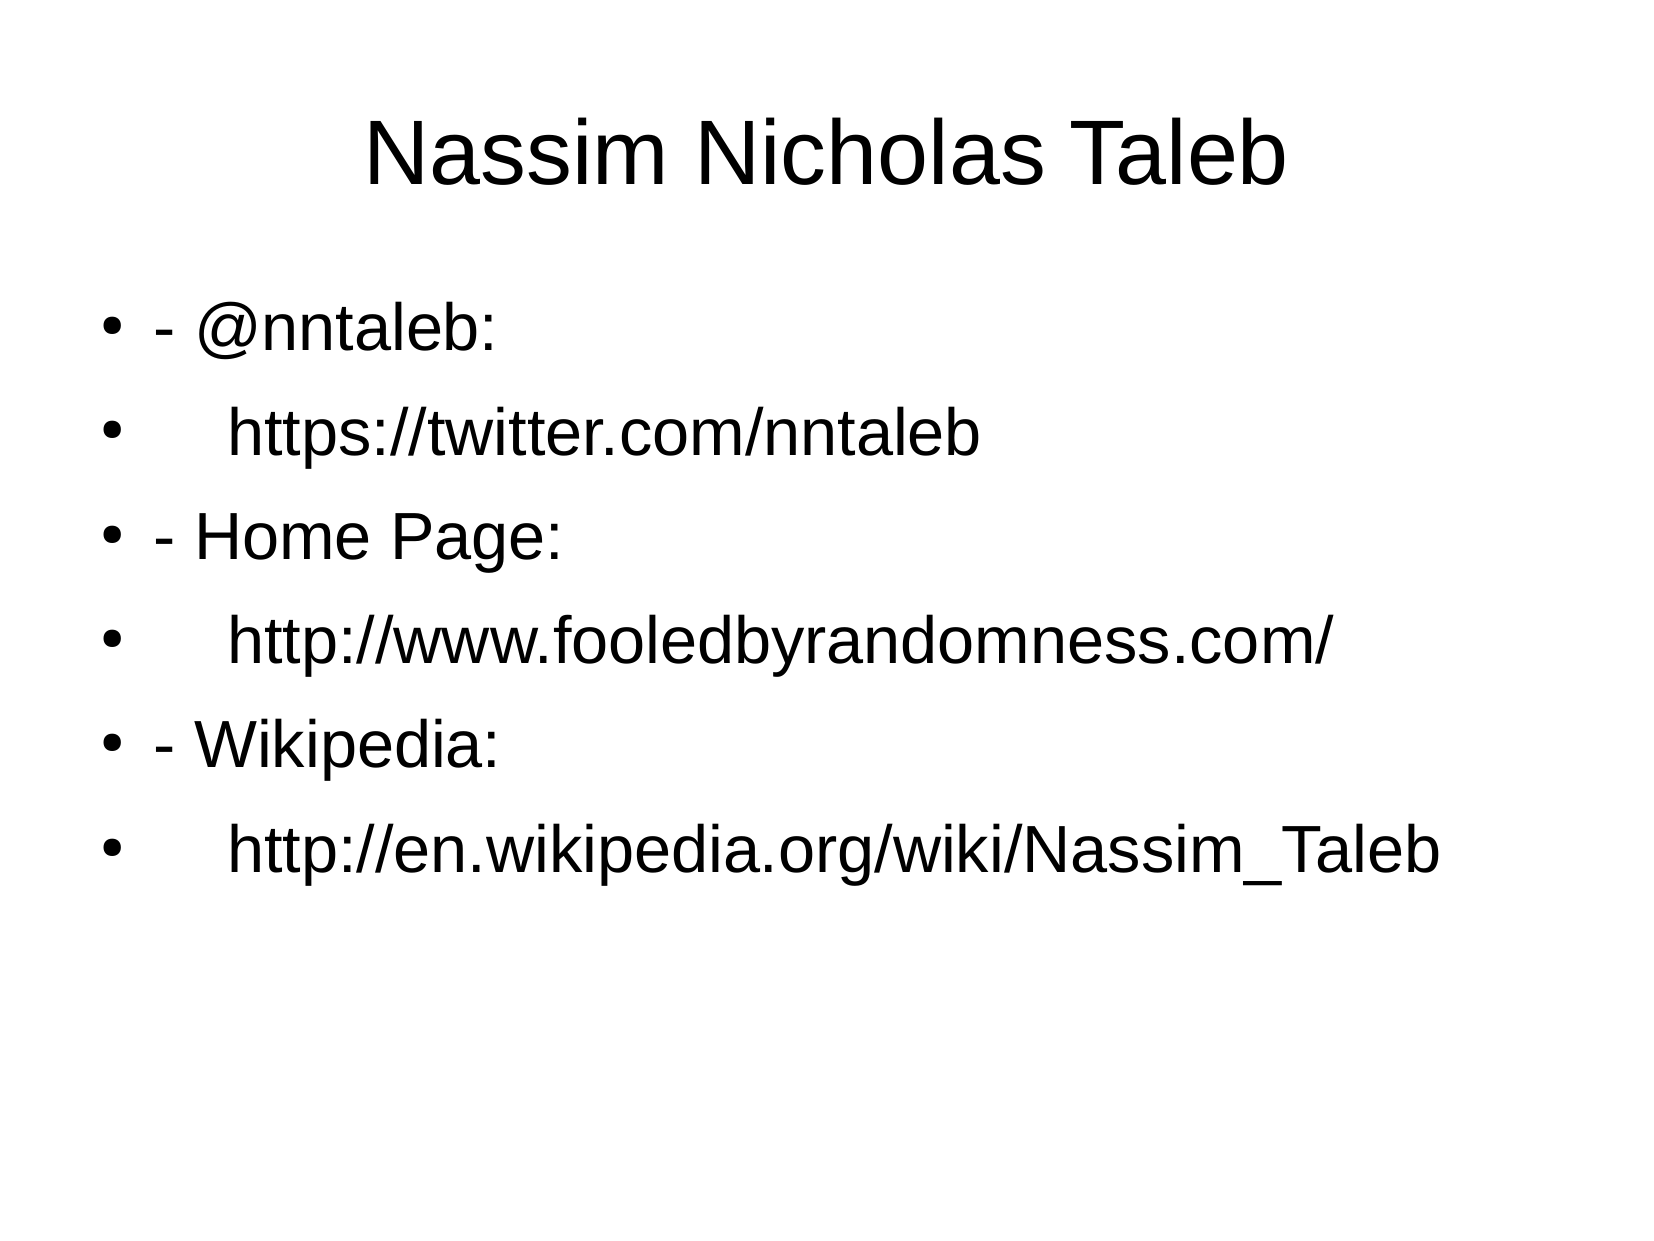

# Nassim Nicholas Taleb
- @nntaleb:
 https://twitter.com/nntaleb
- Home Page:
 http://www.fooledbyrandomness.com/
- Wikipedia:
 http://en.wikipedia.org/wiki/Nassim_Taleb